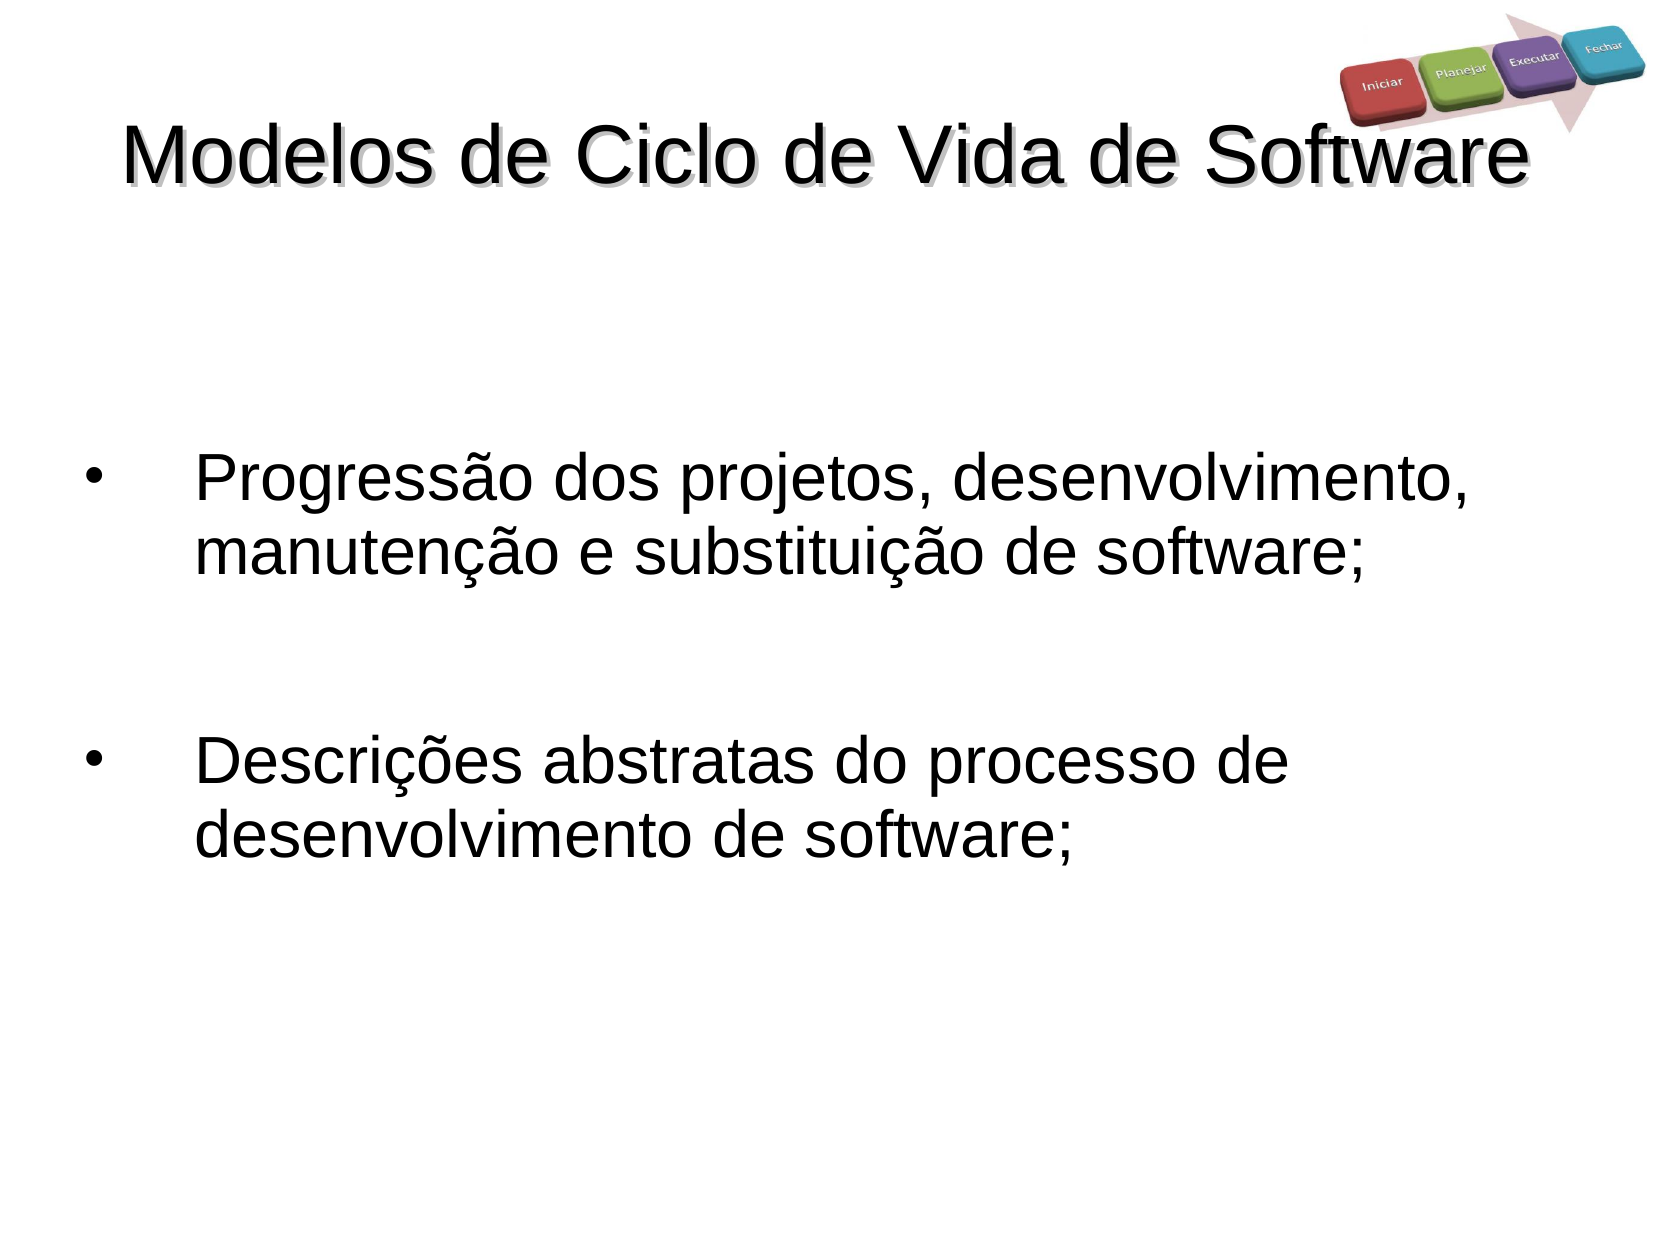

# Modelos de Ciclo de Vida de Software
Progressão dos projetos, desenvolvimento, manutenção e substituição de software;
Descrições abstratas do processo de desenvolvimento de software;